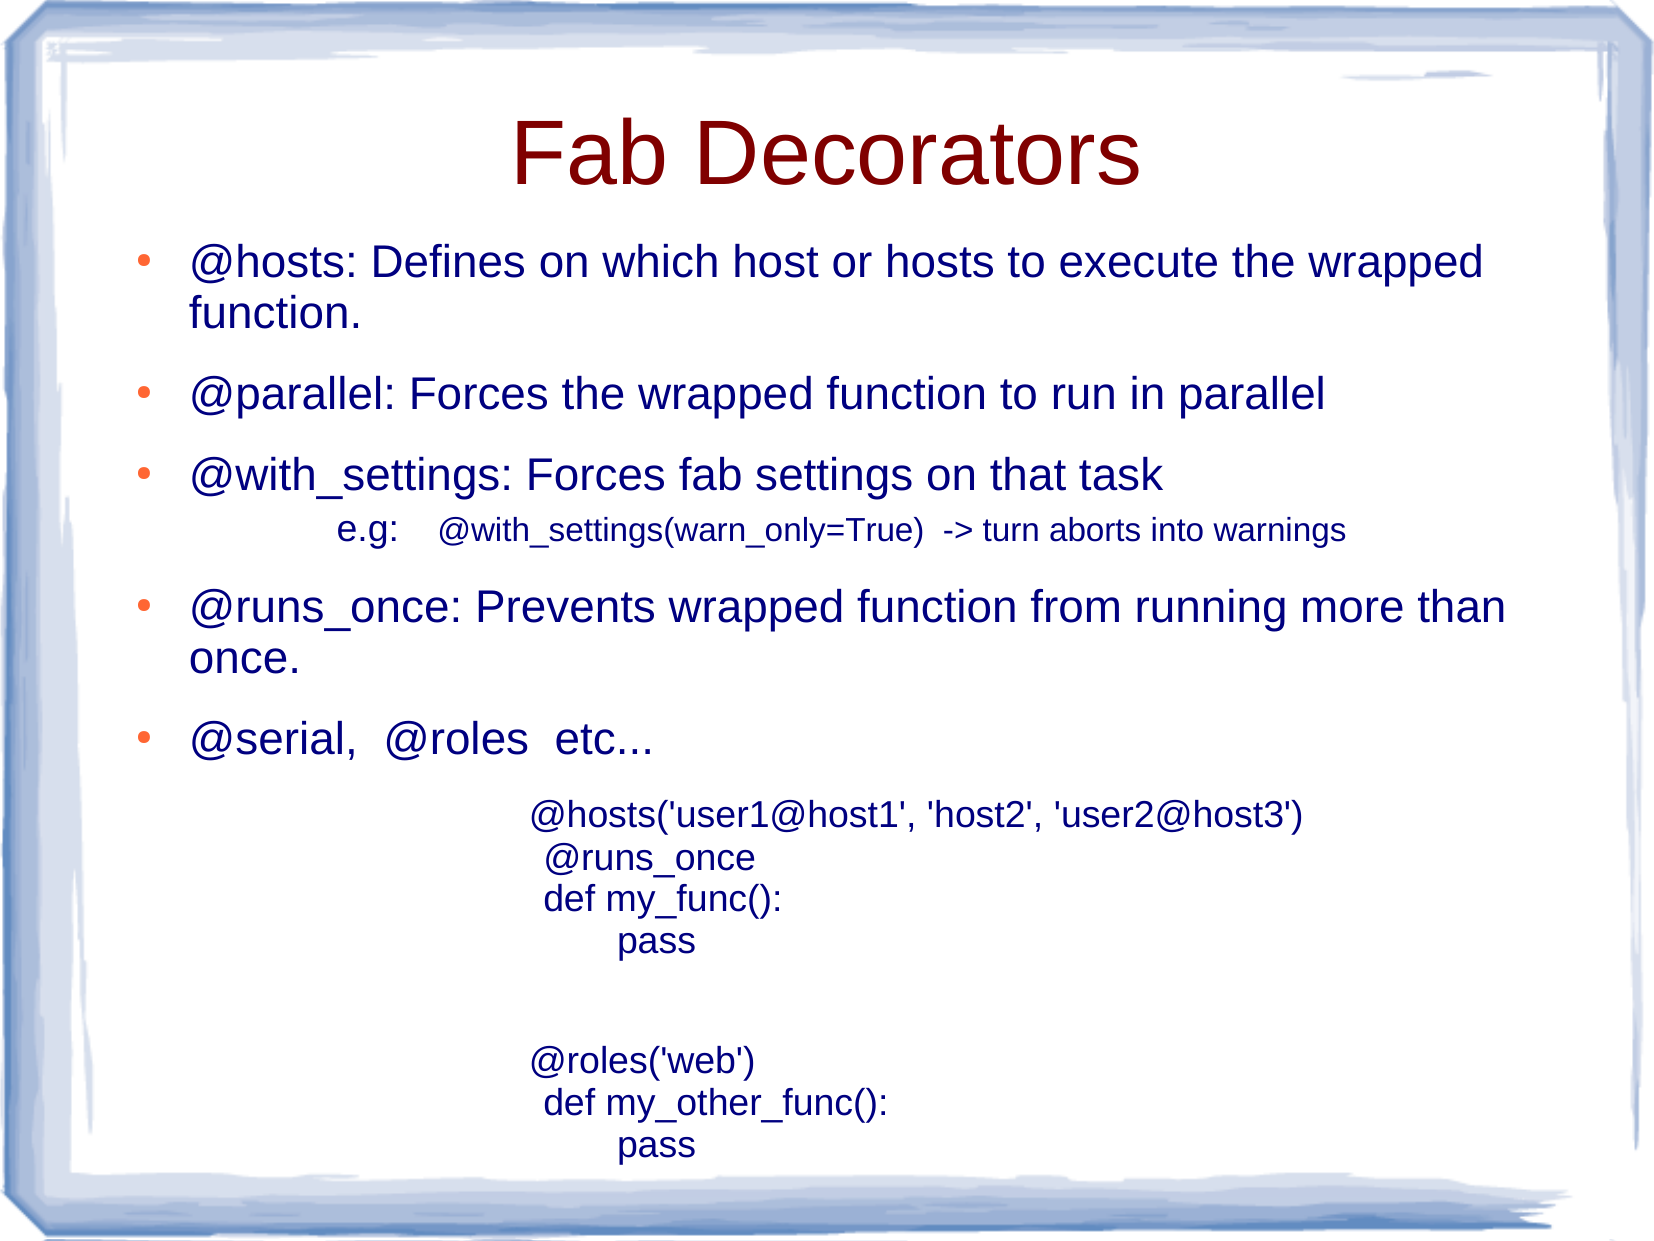

# Fab Decorators
@hosts: Defines on which host or hosts to execute the wrapped function.
@parallel: Forces the wrapped function to run in parallel
@with_settings: Forces fab settings on that task
		e.g: @with_settings(warn_only=True) -> turn aborts into warnings
@runs_once: Prevents wrapped function from running more than once.
@serial, @roles etc...
 @hosts('user1@host1', 'host2', 'user2@host3')
@runs_once
def my_func():
	pass
 @roles('web')
def my_other_func():
	pass